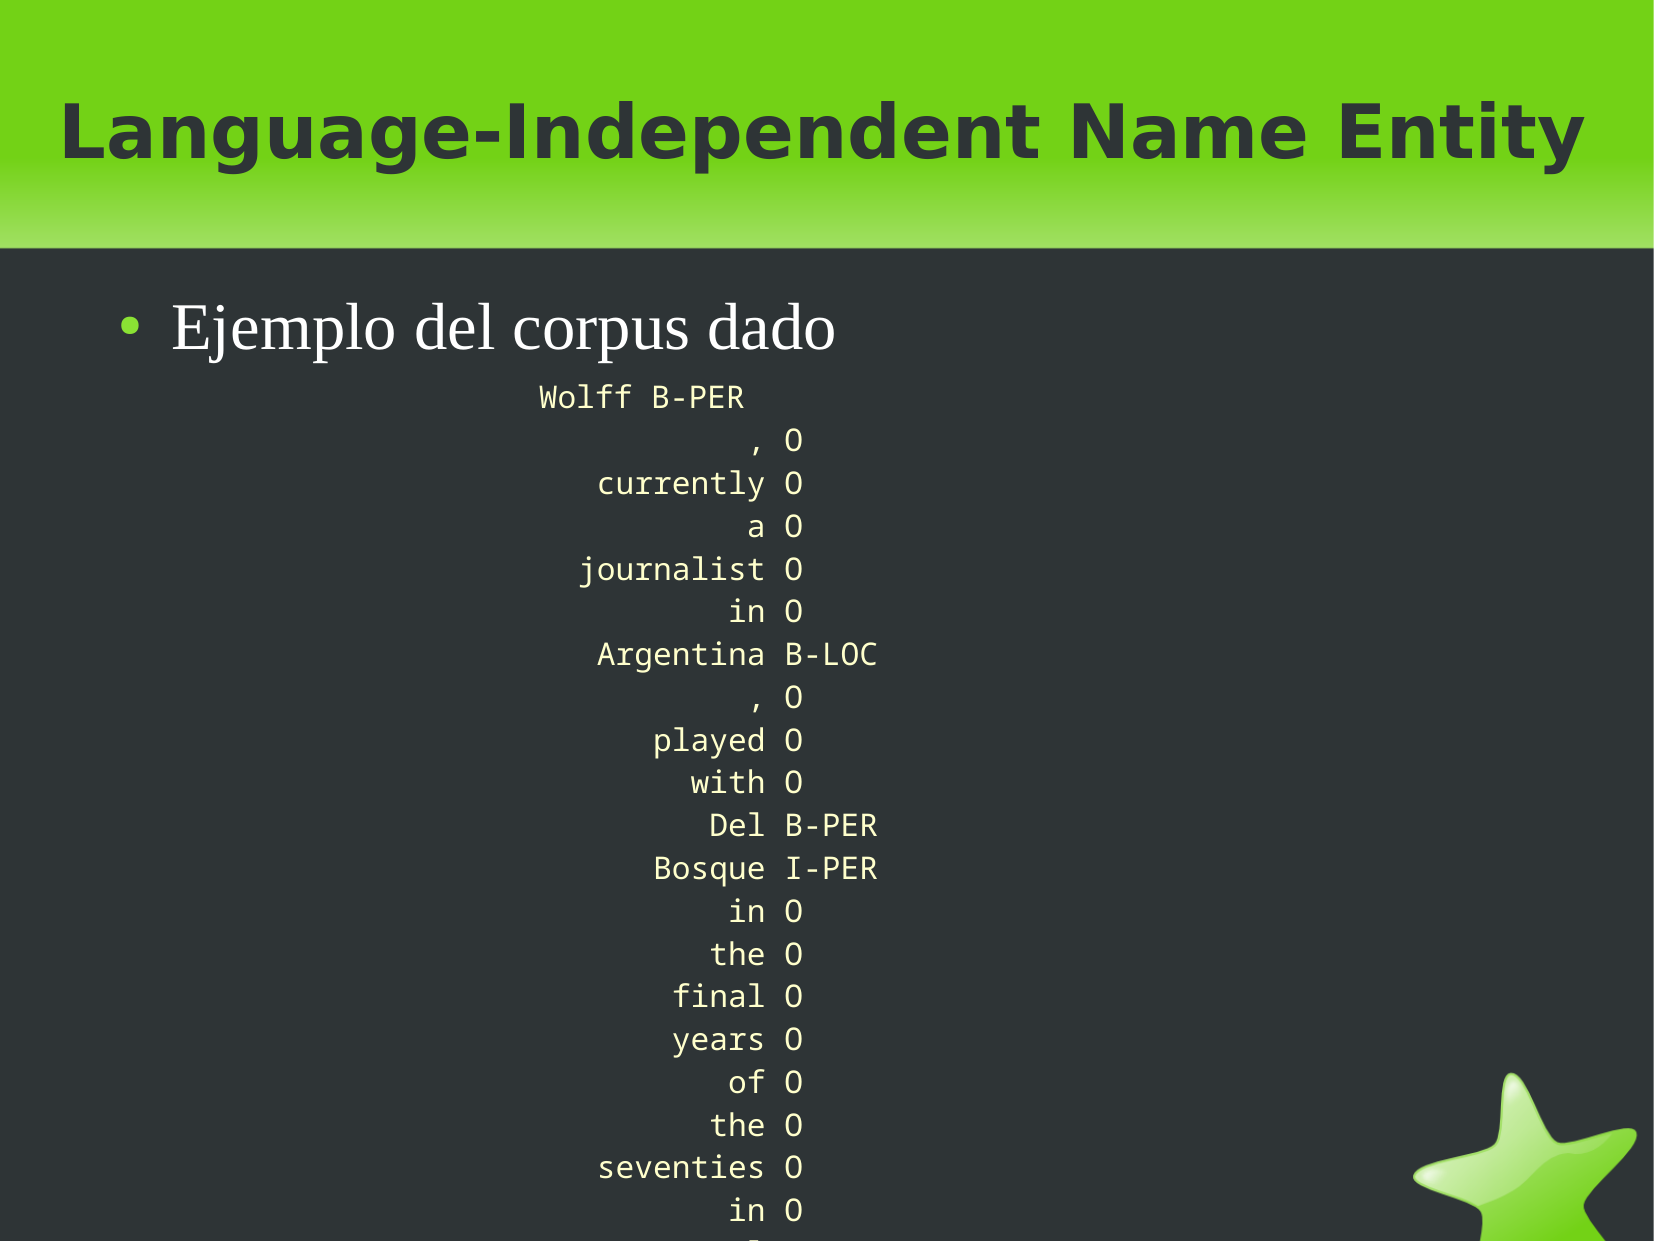

Language-Independent Name Entity
# Ejemplo del corpus dado
| Wolff B-PER , O currently O a O journalist O in O Argentina B-LOC , O played O with O Del B-PER Bosque I-PER in O the O final O years O of O the O seventies O in O Real B-ORG Madrid I-ORG . O |
| --- |